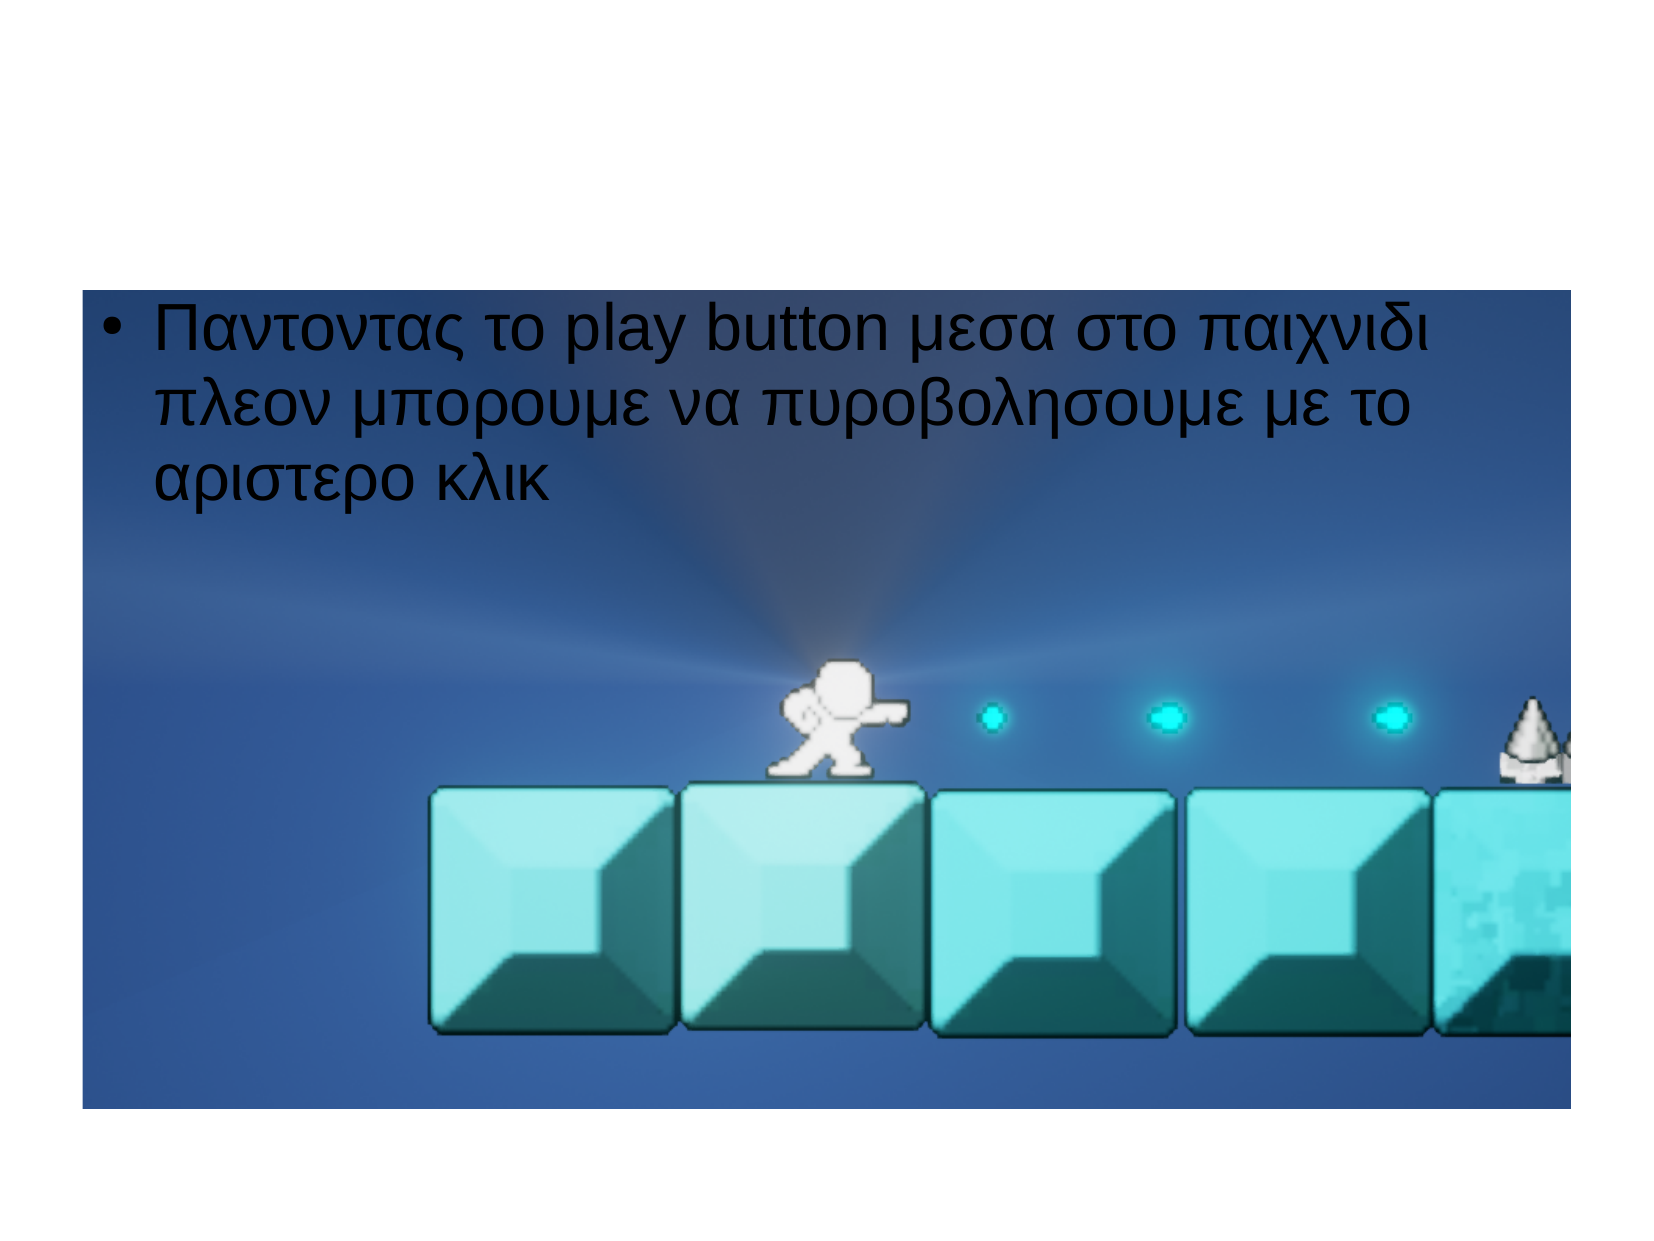

#
Παντοντας το play button μεσα στο παιχνιδι πλεον μπορουμε να πυροβολησουμε με το αριστερο κλικ